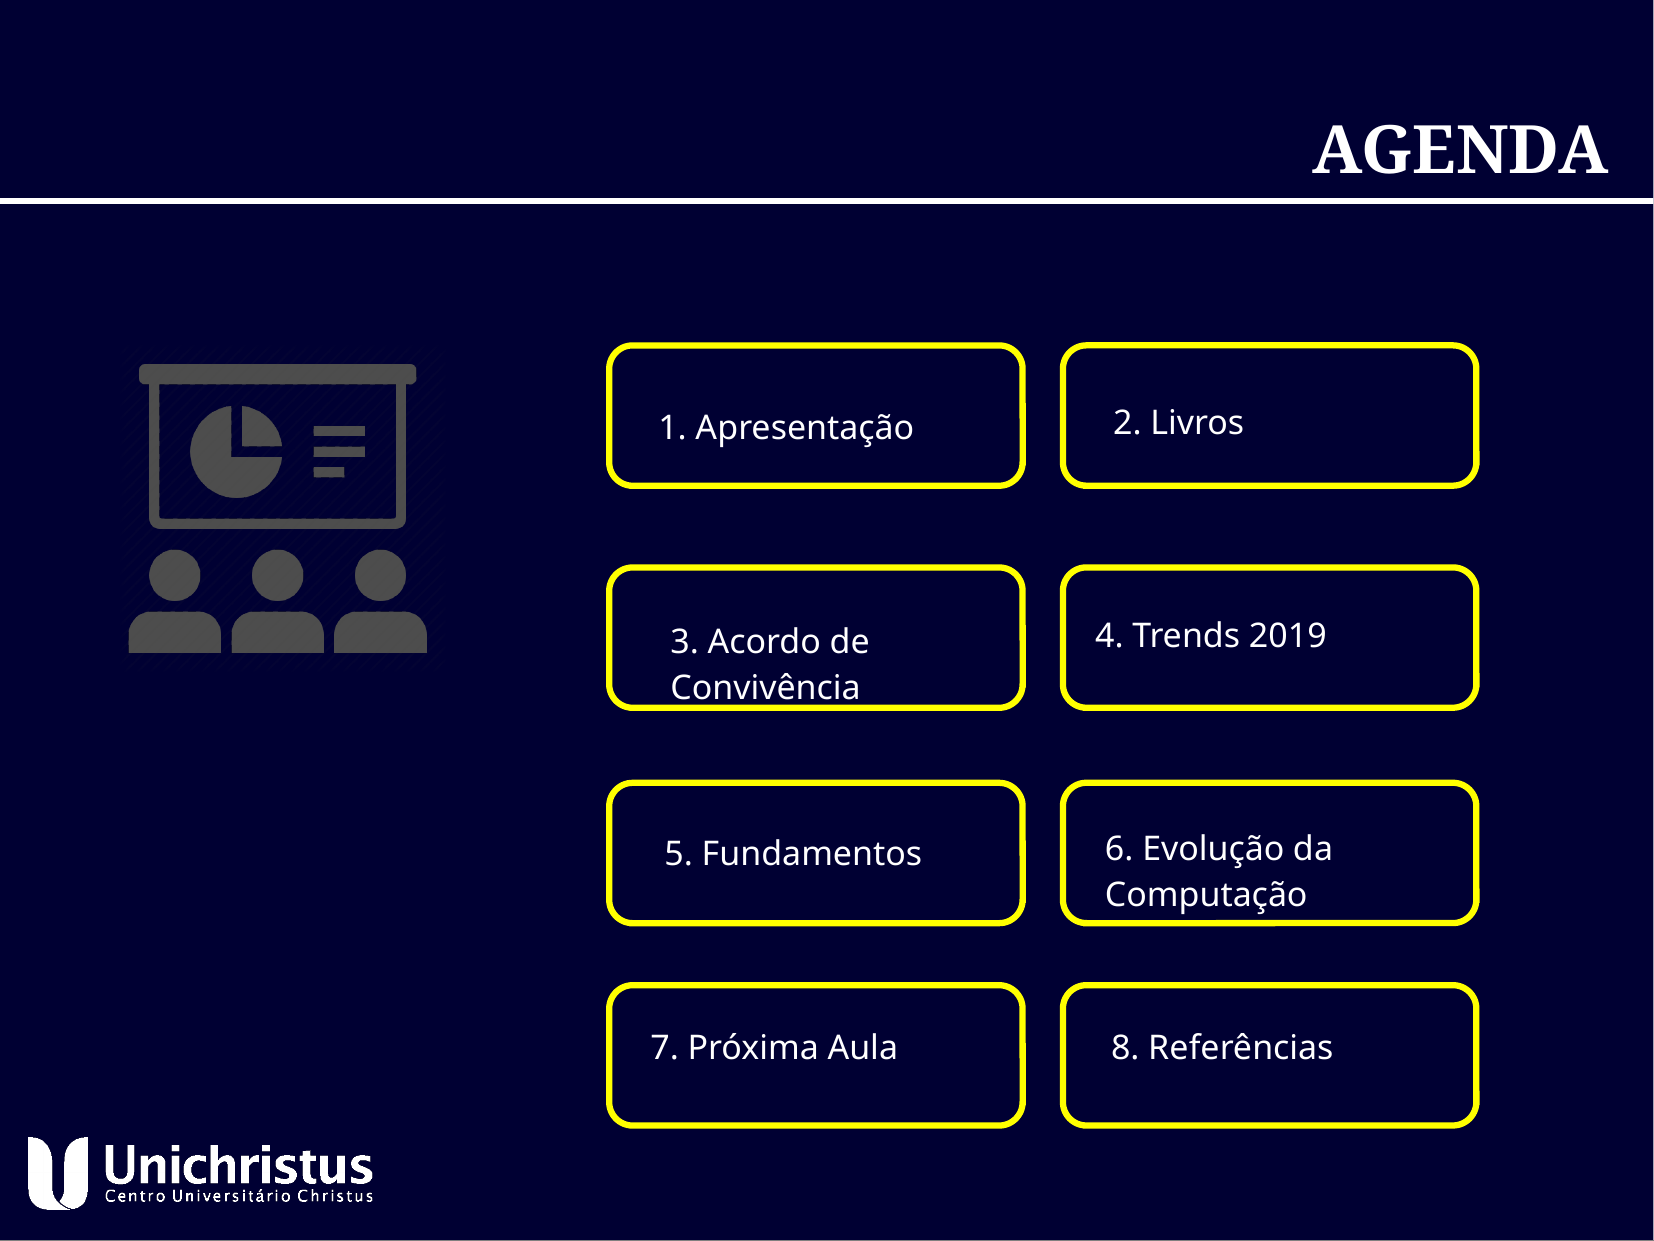

AGENDA
2. Livros
1. Apresentação
4. Trends 2019
3. Acordo de Convivência
6. Evolução da Computação
5. Fundamentos
7. Próxima Aula
8. Referências